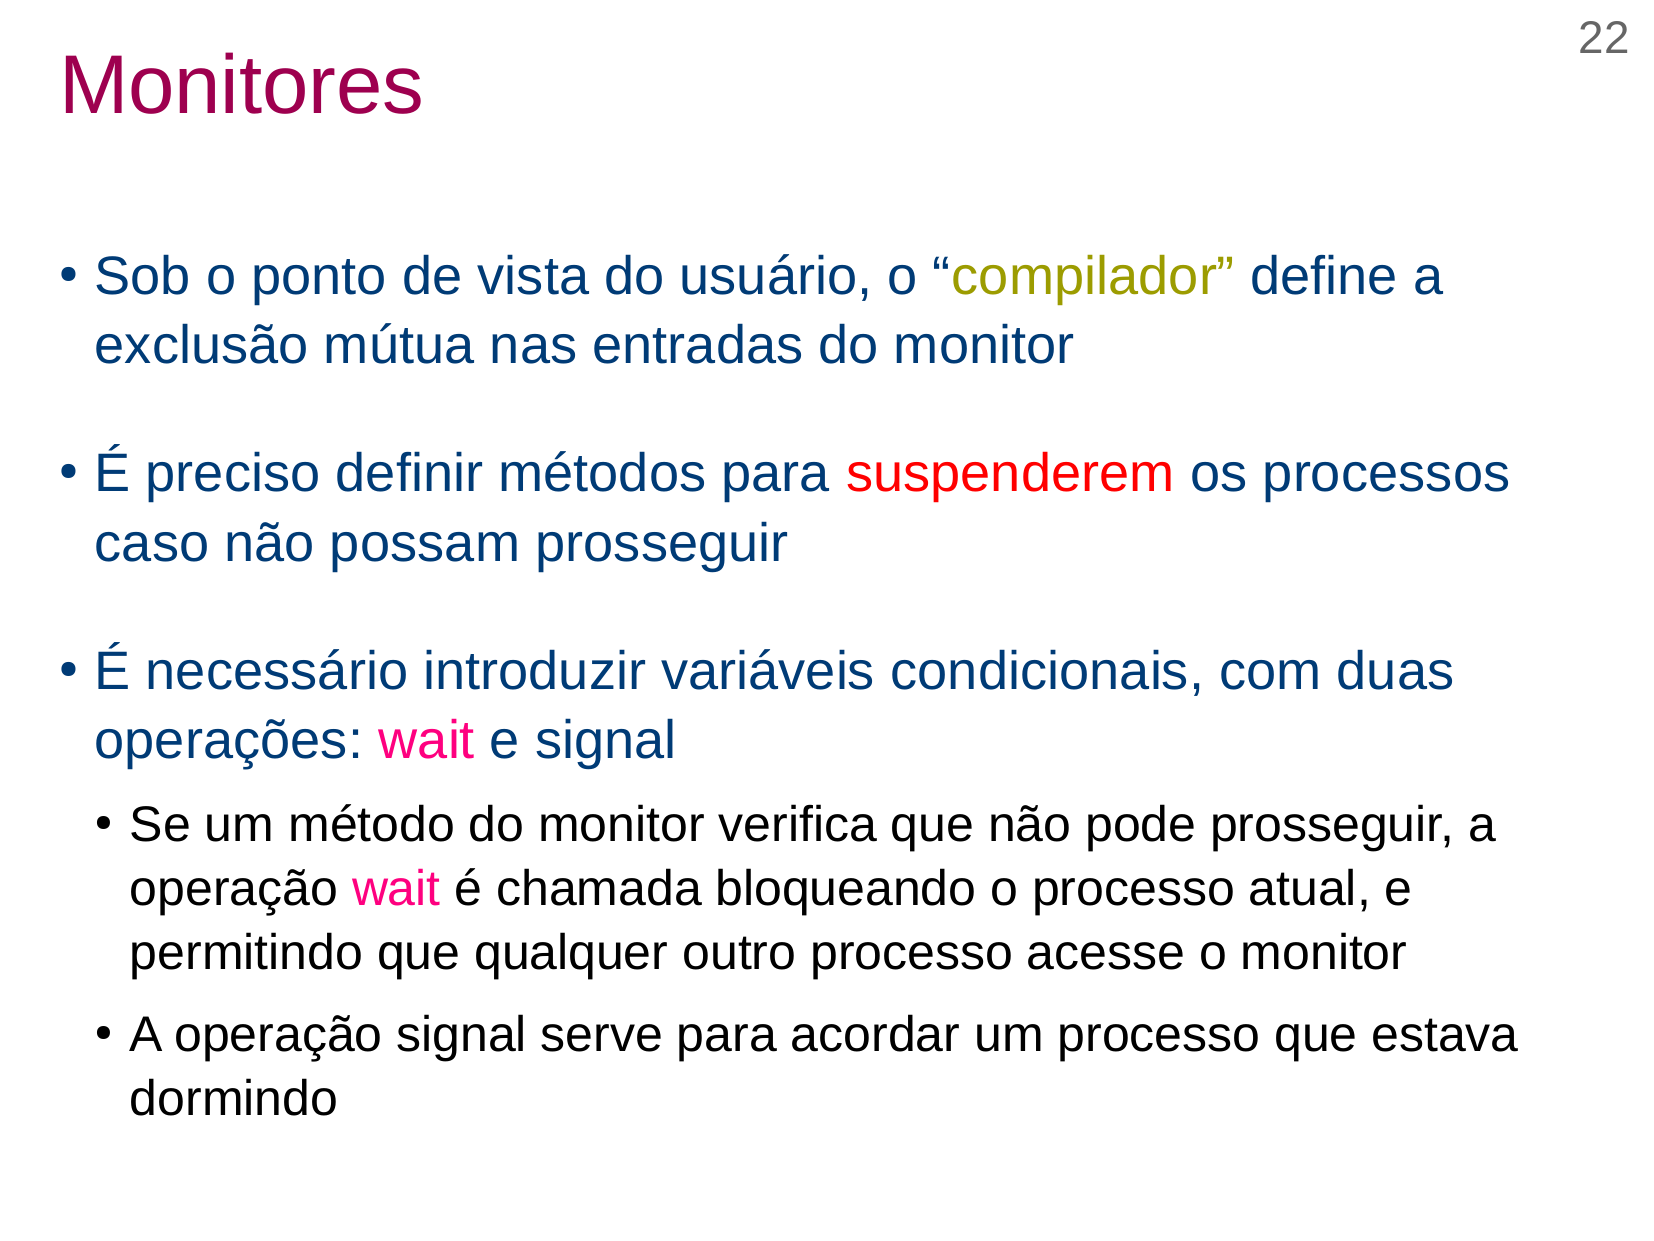

22
# Monitores
Sob o ponto de vista do usuário, o “compilador” define a exclusão mútua nas entradas do monitor
É preciso definir métodos para suspenderem os processos caso não possam prosseguir
É necessário introduzir variáveis condicionais, com duas operações: wait e signal
Se um método do monitor verifica que não pode prosseguir, a operação wait é chamada bloqueando o processo atual, e permitindo que qualquer outro processo acesse o monitor
A operação signal serve para acordar um processo que estava dormindo